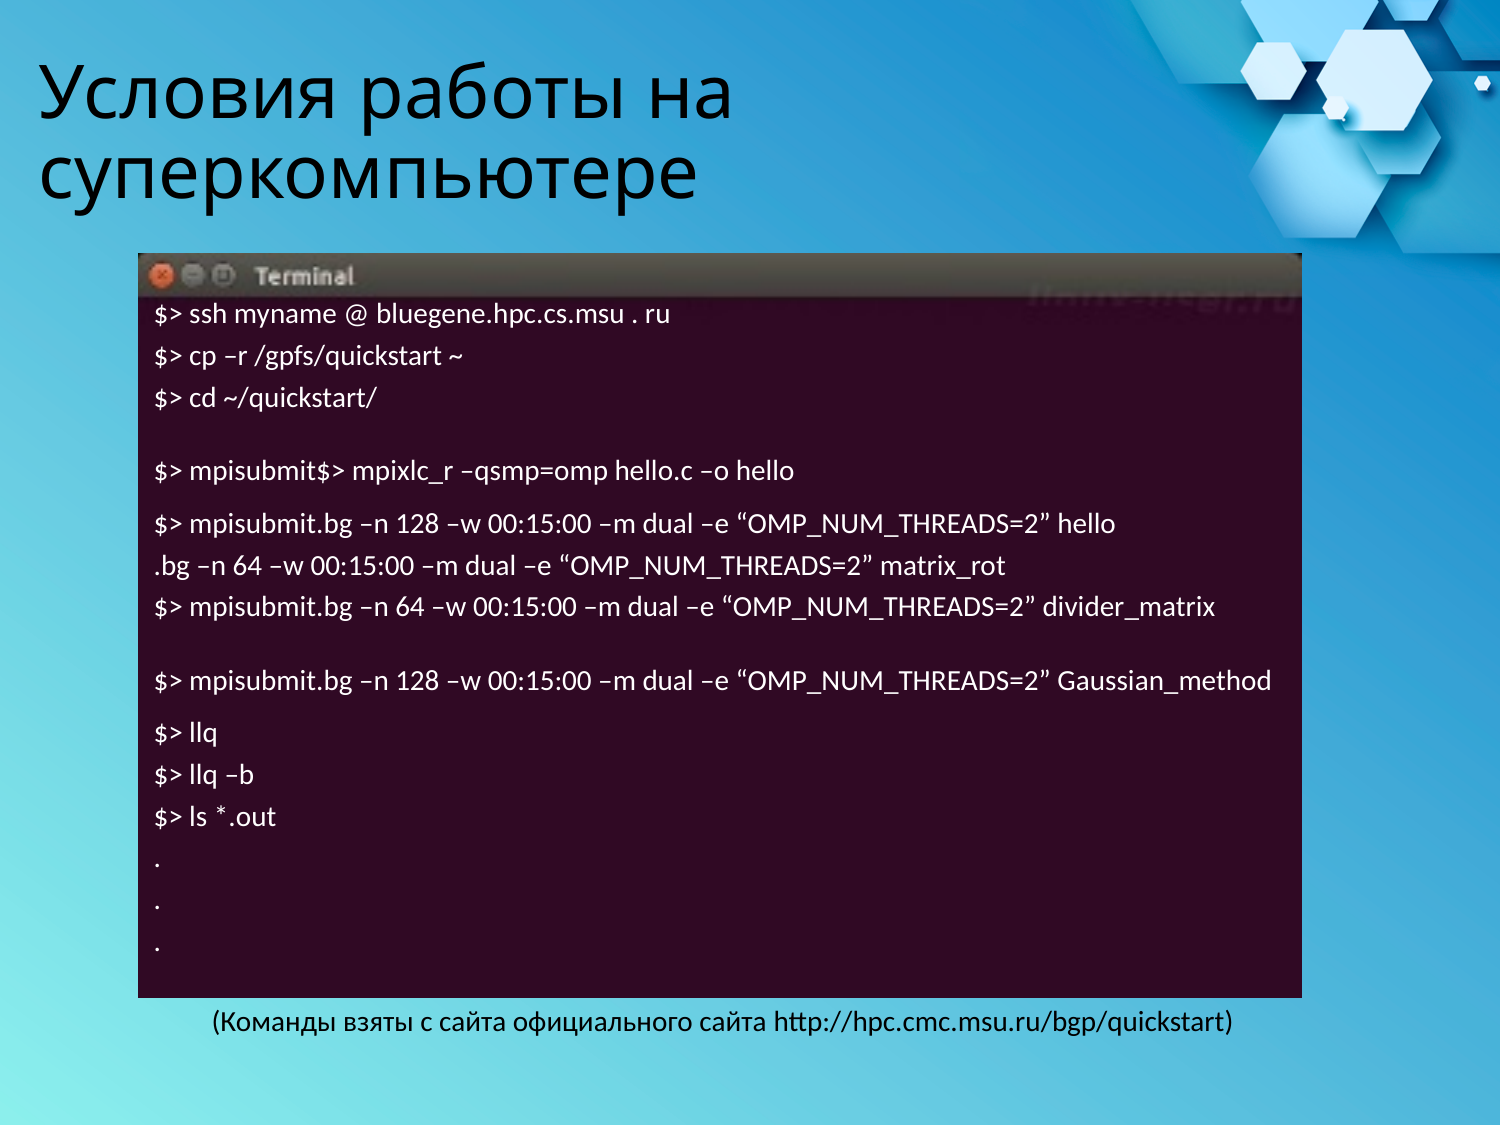

# Условия работы на суперкомпьютере
$> ssh myname @ bluegene.hpc.cs.msu . ru
$> cp –r /gpfs/quickstart ~
$> cd ~/quickstart/
$> mpisubmit$> mpixlc_r –qsmp=omp hello.c –o hello
$> mpisubmit.bg –n 128 –w 00:15:00 –m dual –e “OMP_NUM_THREADS=2” hello
.bg –n 64 –w 00:15:00 –m dual –e “OMP_NUM_THREADS=2” matrix_rot
$> mpisubmit.bg –n 64 –w 00:15:00 –m dual –e “OMP_NUM_THREADS=2” divider_matrix
$> mpisubmit.bg –n 128 –w 00:15:00 –m dual –e “OMP_NUM_THREADS=2” Gaussian_method
$> llq
$> llq –b
$> ls *.out
.
.
.
(Команды взяты с сайта официального сайта http://hpc.cmc.msu.ru/bgp/quickstart)